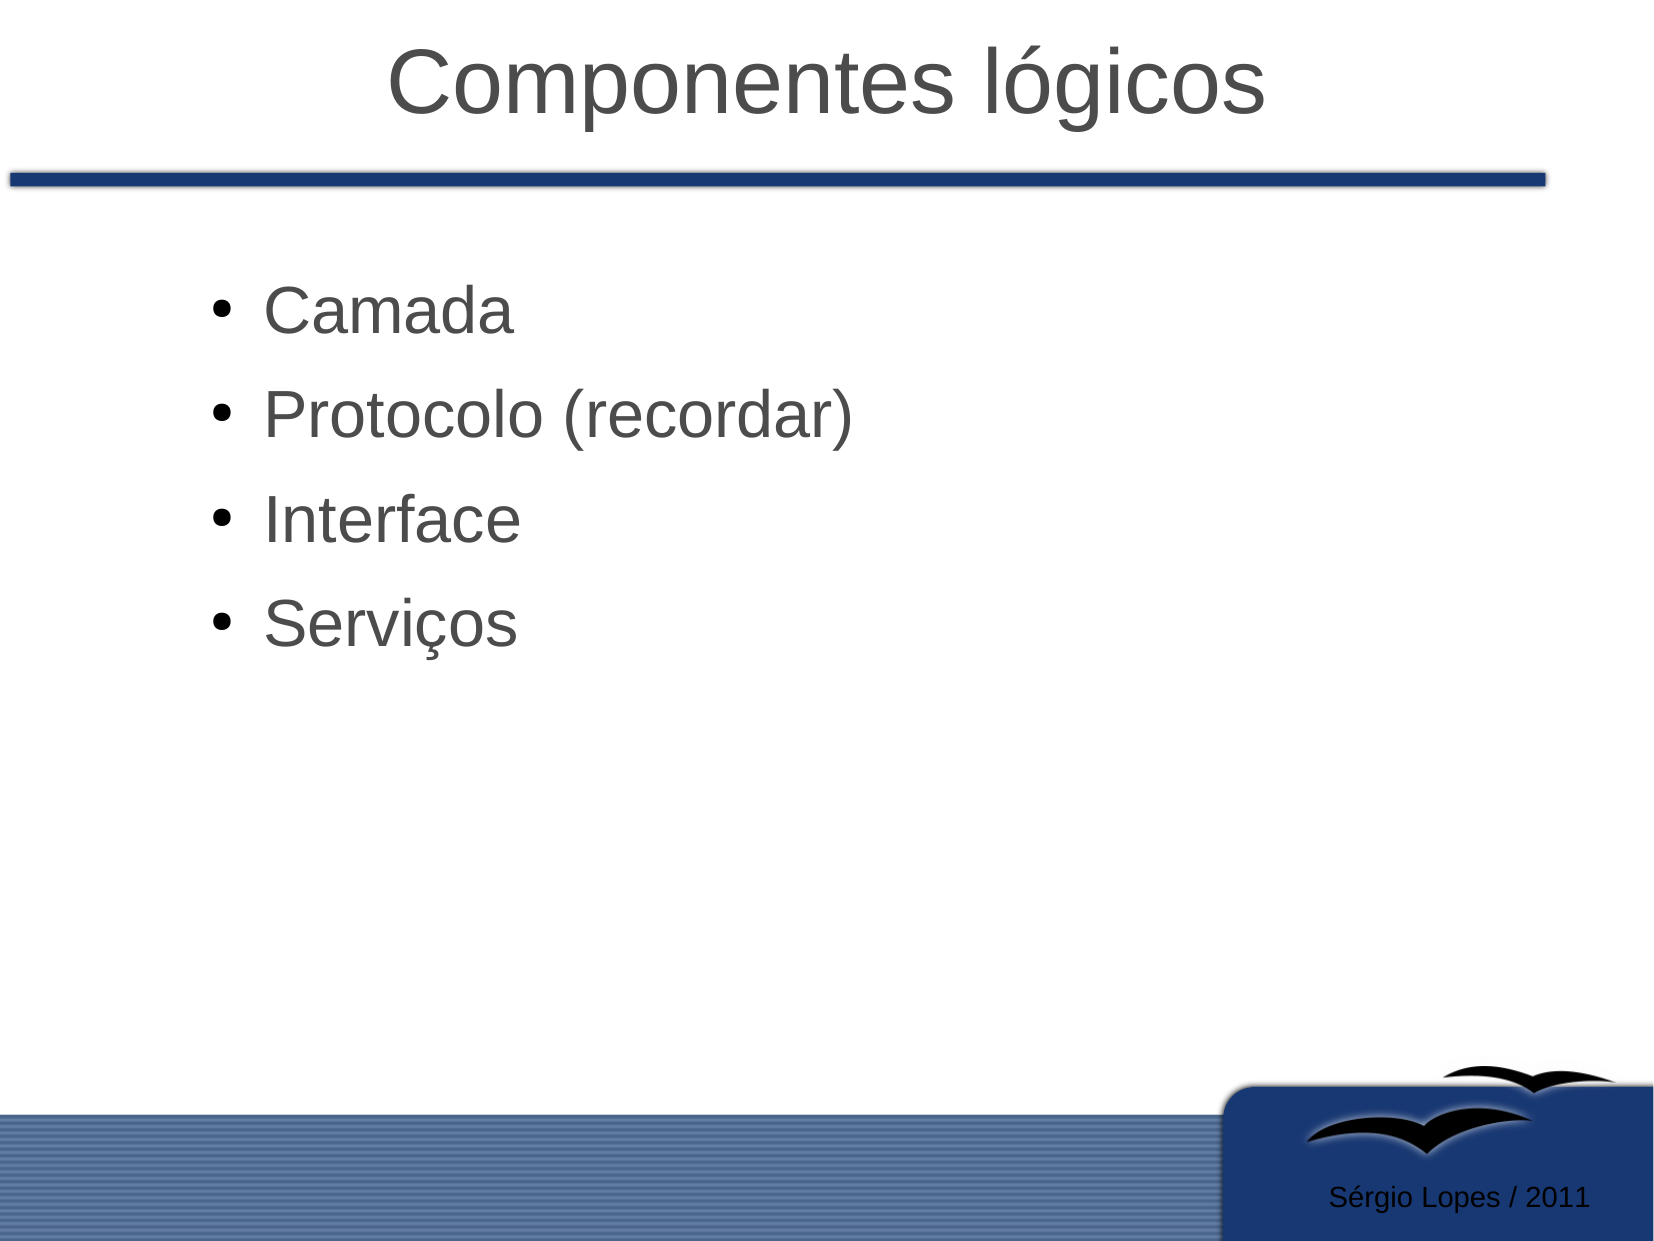

# Componentes lógicos
Camada
Protocolo (recordar)
Interface
Serviços
Sérgio Lopes / 2011